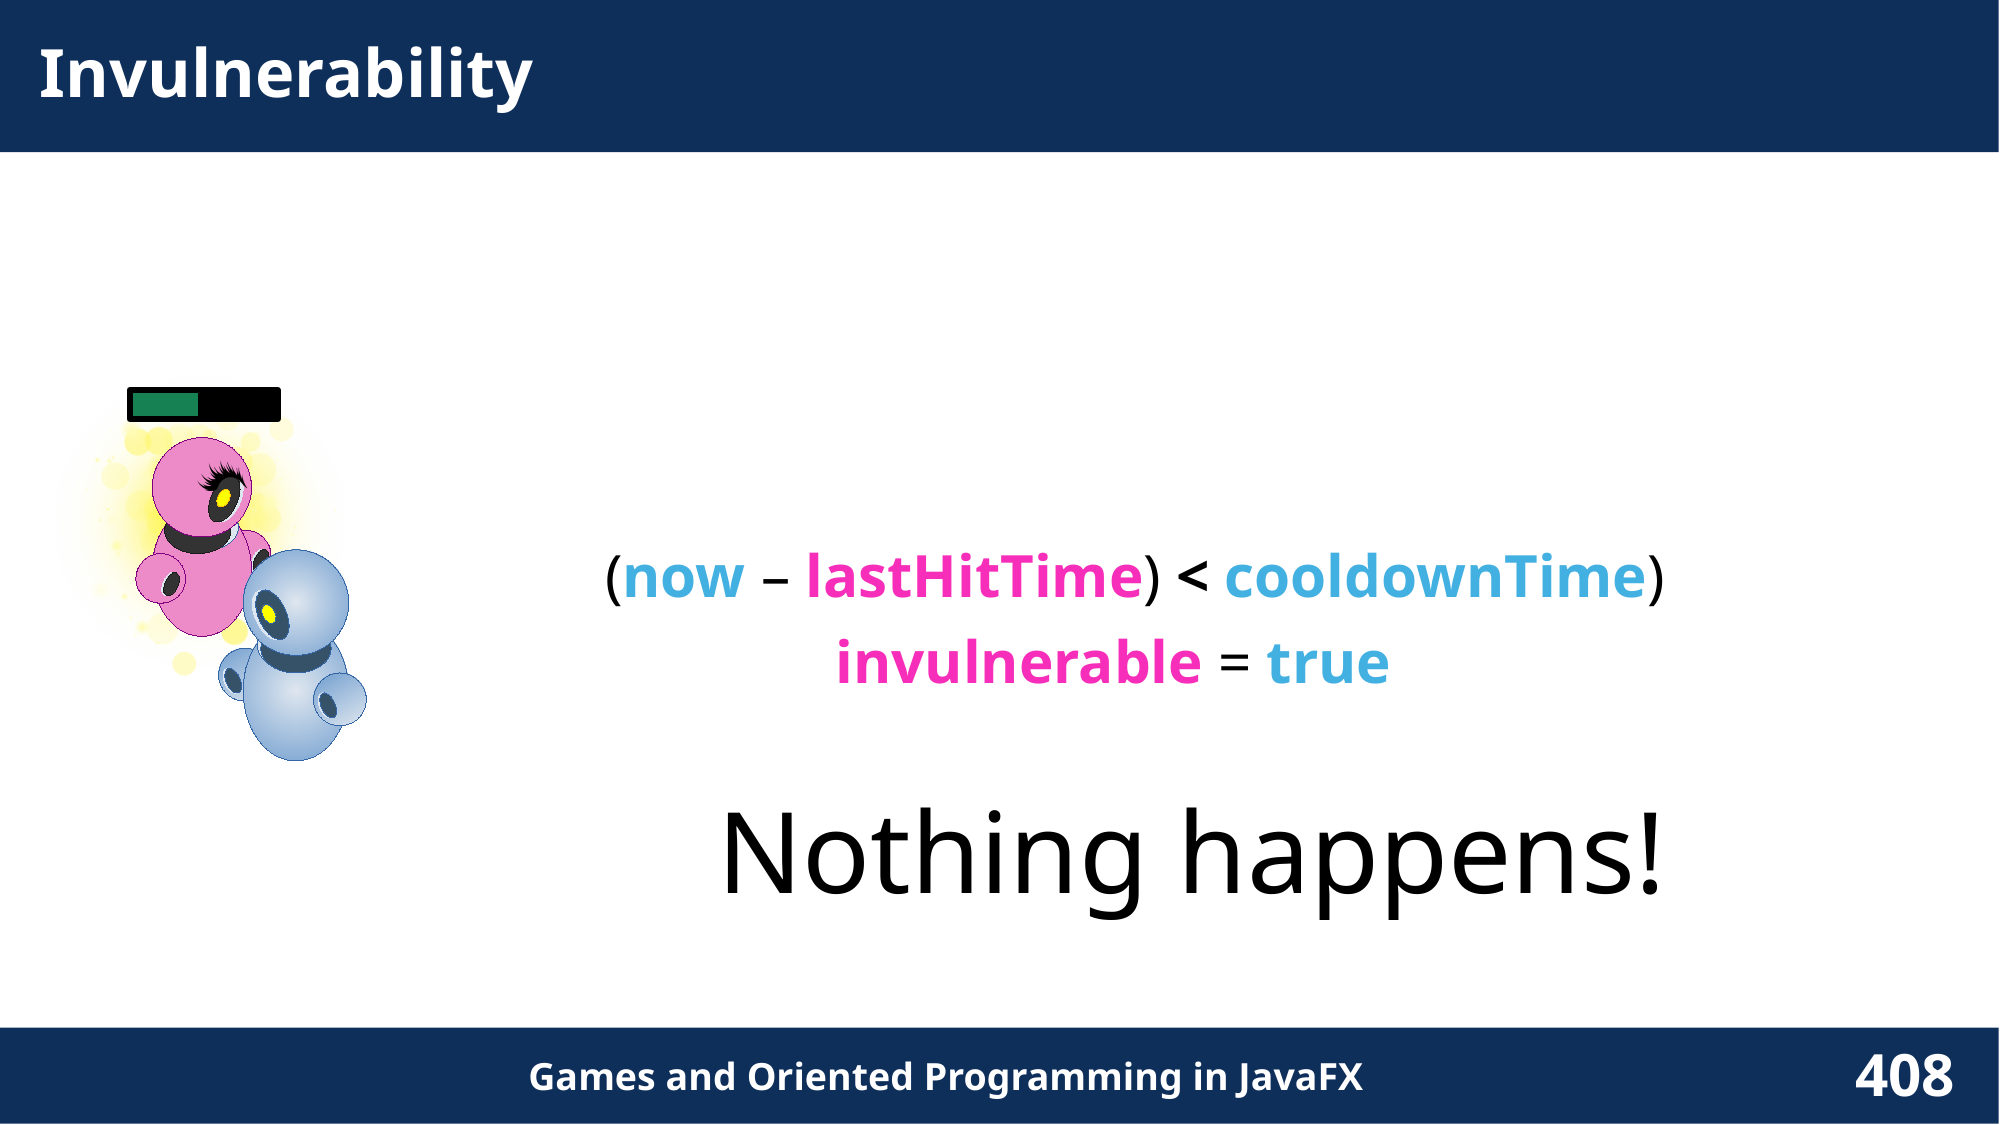

Invulnerability
(now – lastHitTime) < cooldownTime)
invulnerable = true
Nothing happens!